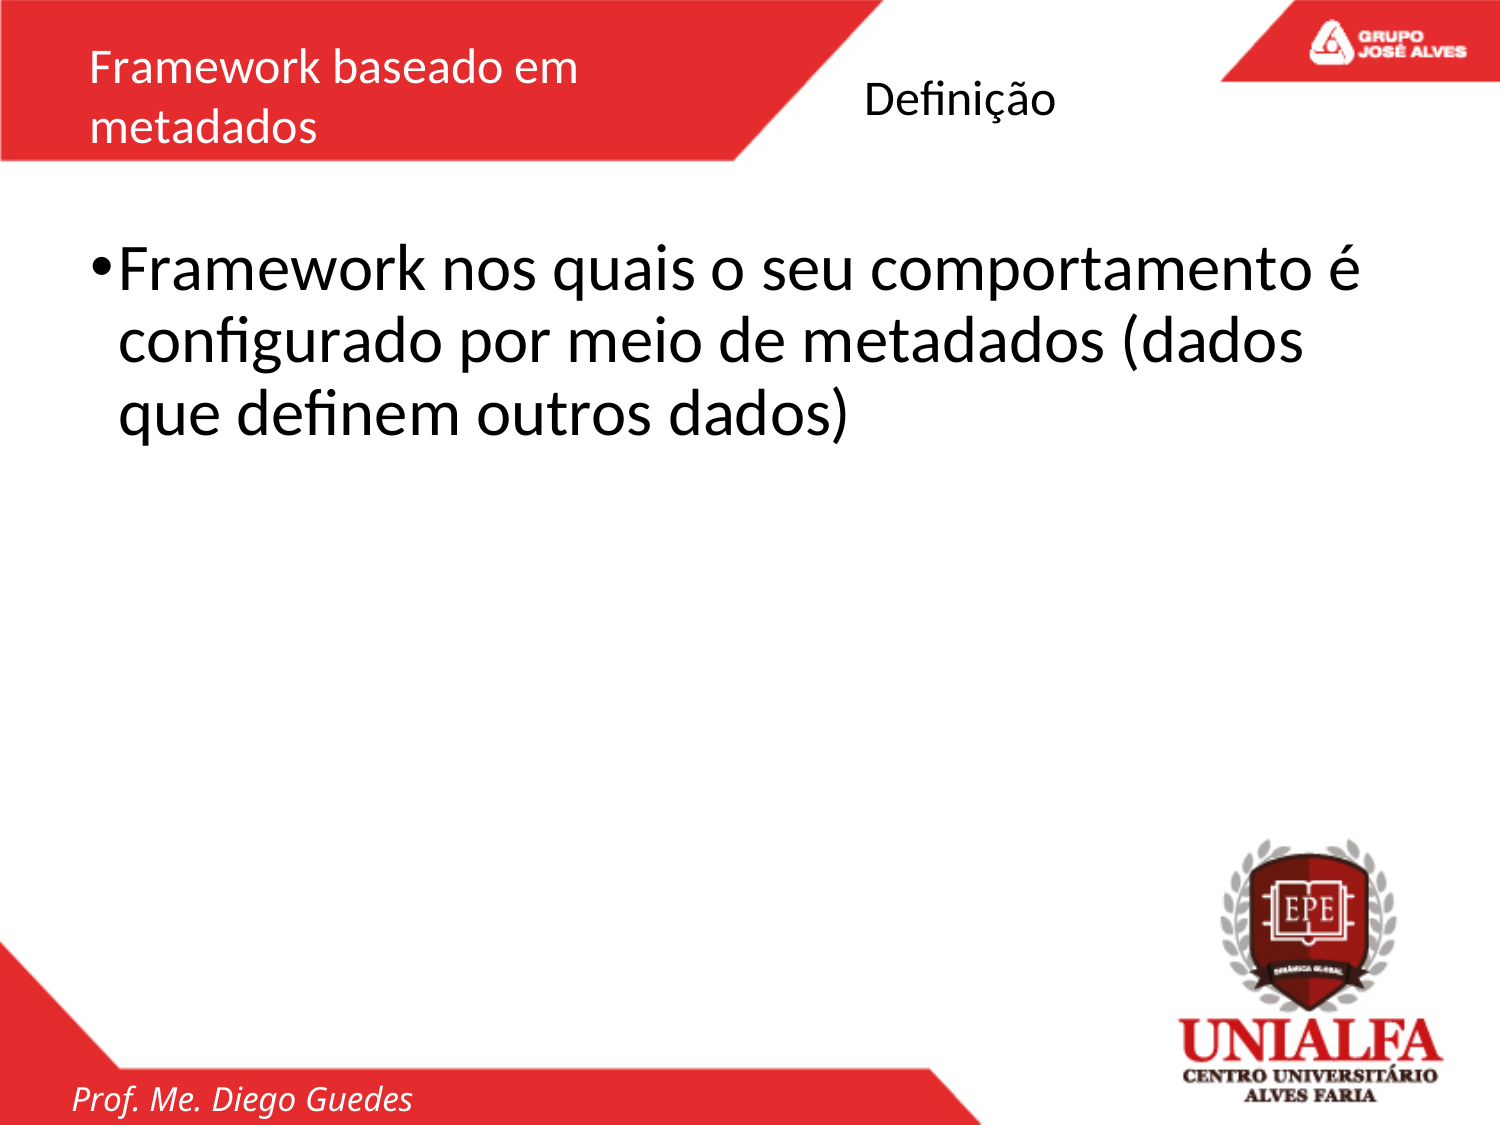

Framework baseado em metadados
Definição
# Framework nos quais o seu comportamento é configurado por meio de metadados (dados que definem outros dados)
Prof. Me. Diego Guedes